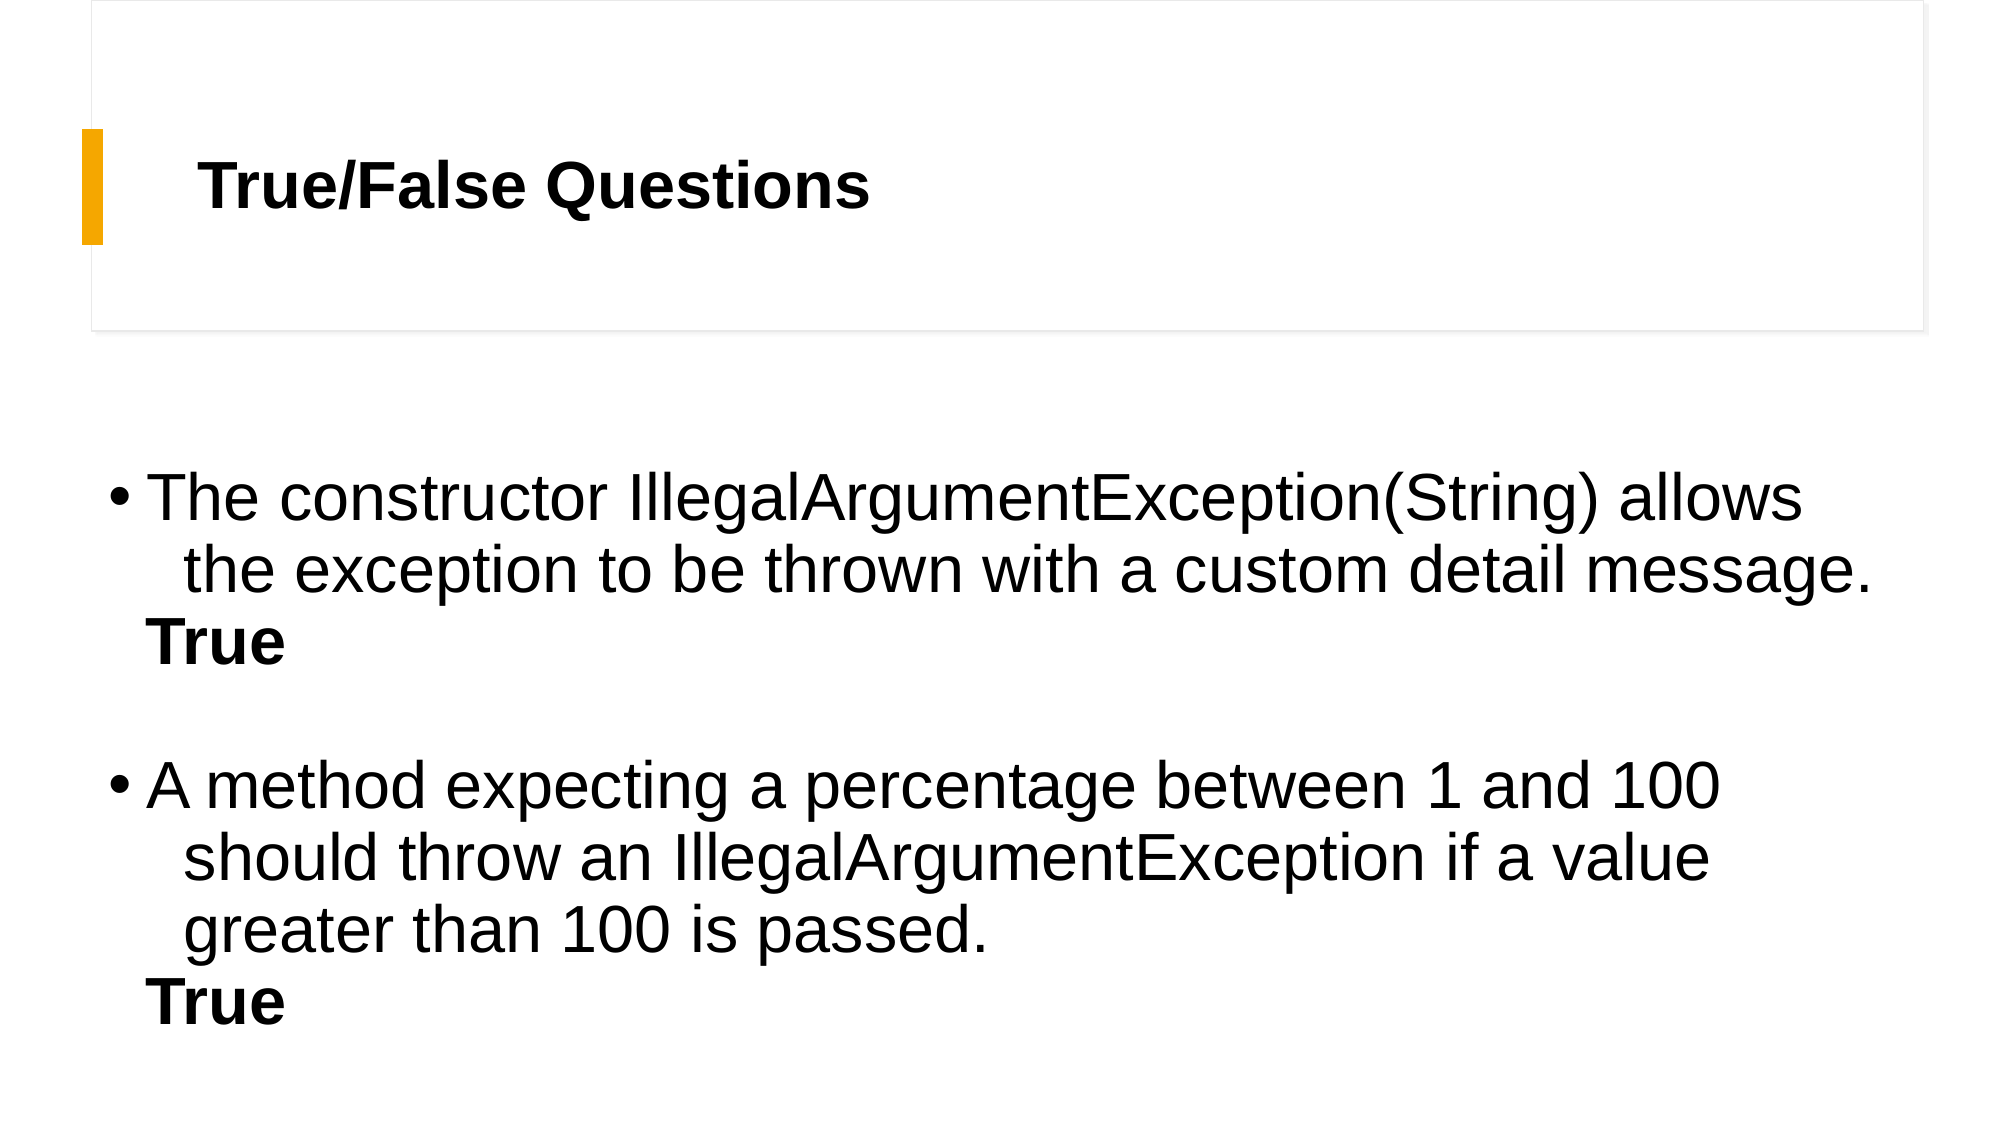

# True/False Questions
The constructor IllegalArgumentException(String) allows the exception to be thrown with a custom detail message.
 True
A method expecting a percentage between 1 and 100 should throw an IllegalArgumentException if a value greater than 100 is passed.
 True